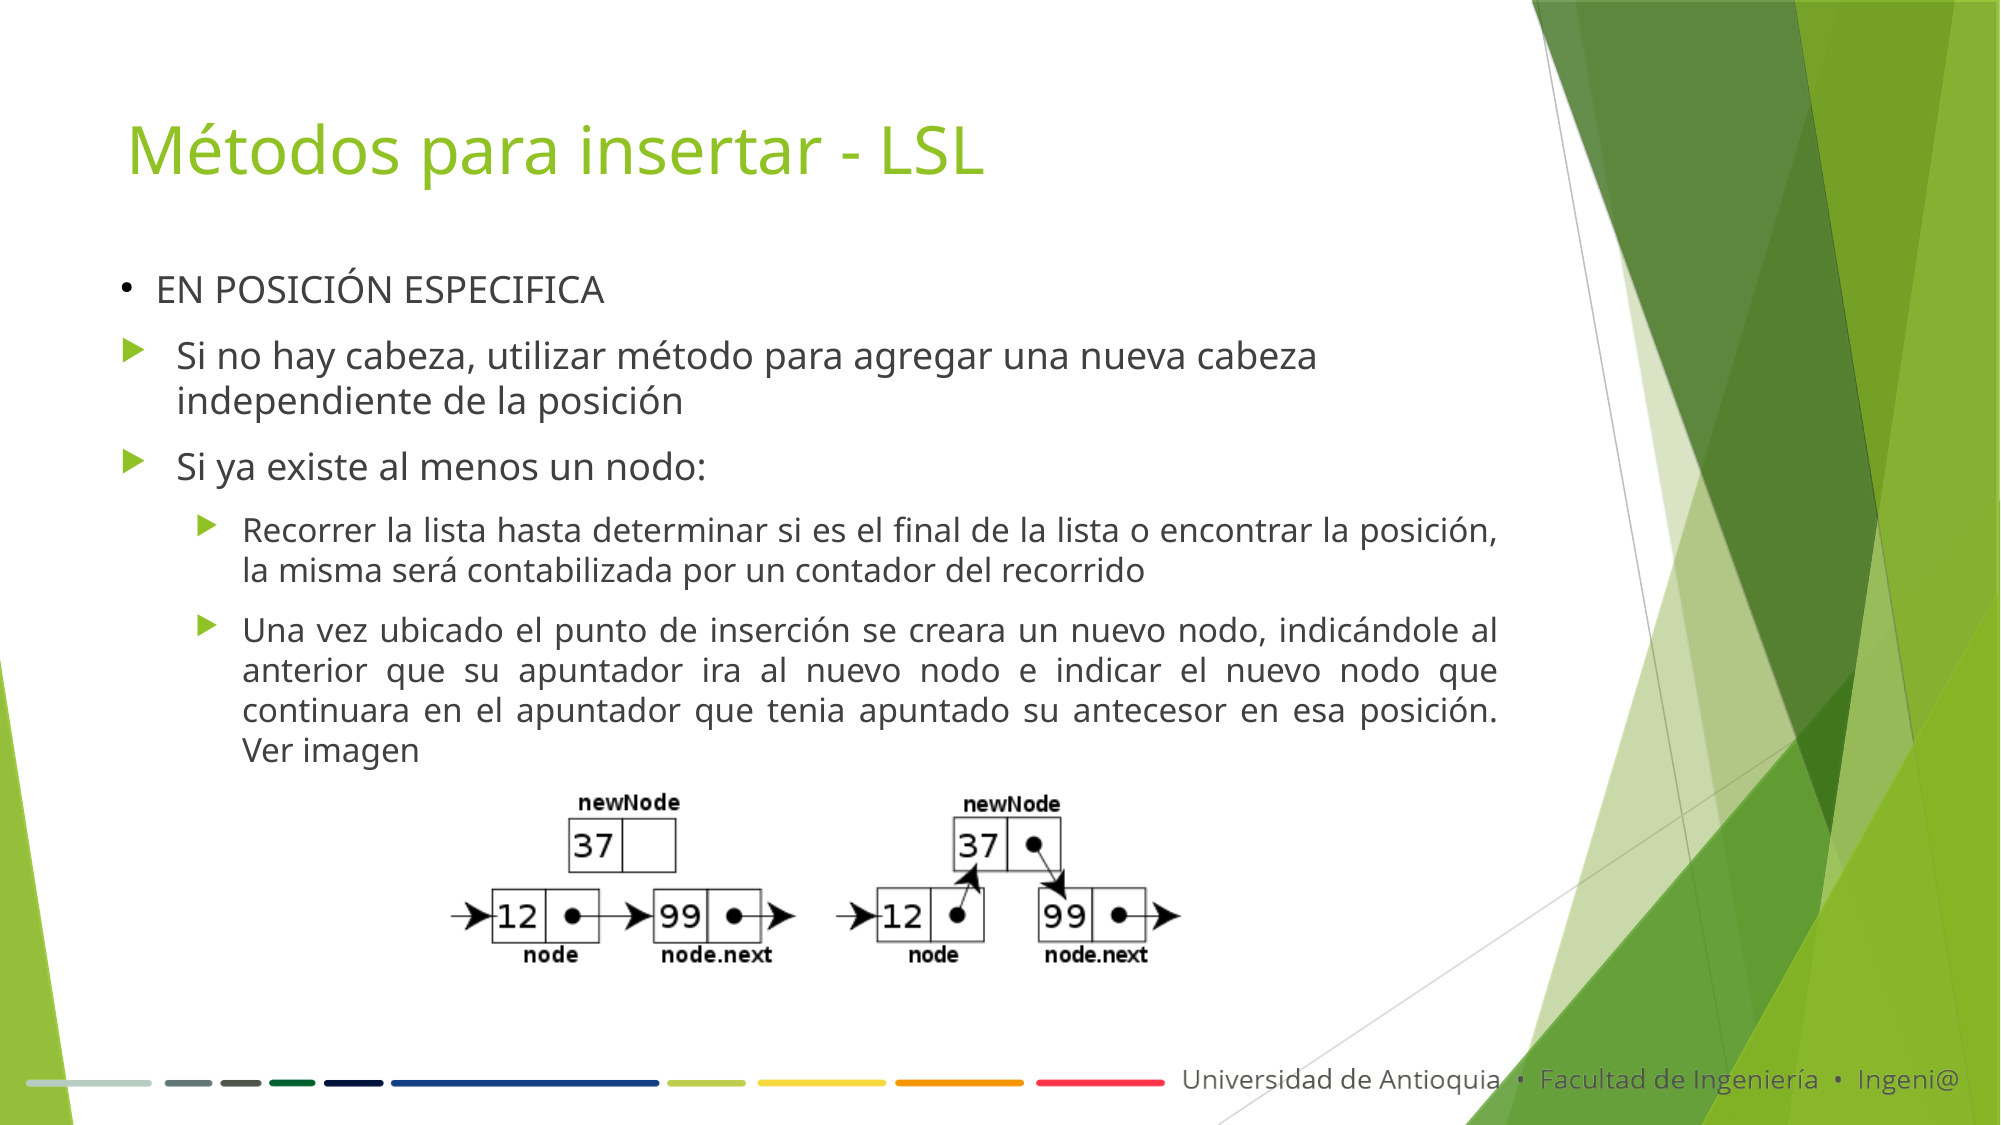

# Métodos para insertar - LSL
EN POSICIÓN ESPECIFICA
Si no hay cabeza, utilizar método para agregar una nueva cabeza independiente de la posición
Si ya existe al menos un nodo:
Recorrer la lista hasta determinar si es el final de la lista o encontrar la posición, la misma será contabilizada por un contador del recorrido
Una vez ubicado el punto de inserción se creara un nuevo nodo, indicándole al anterior que su apuntador ira al nuevo nodo e indicar el nuevo nodo que continuara en el apuntador que tenia apuntado su antecesor en esa posición. Ver imagen